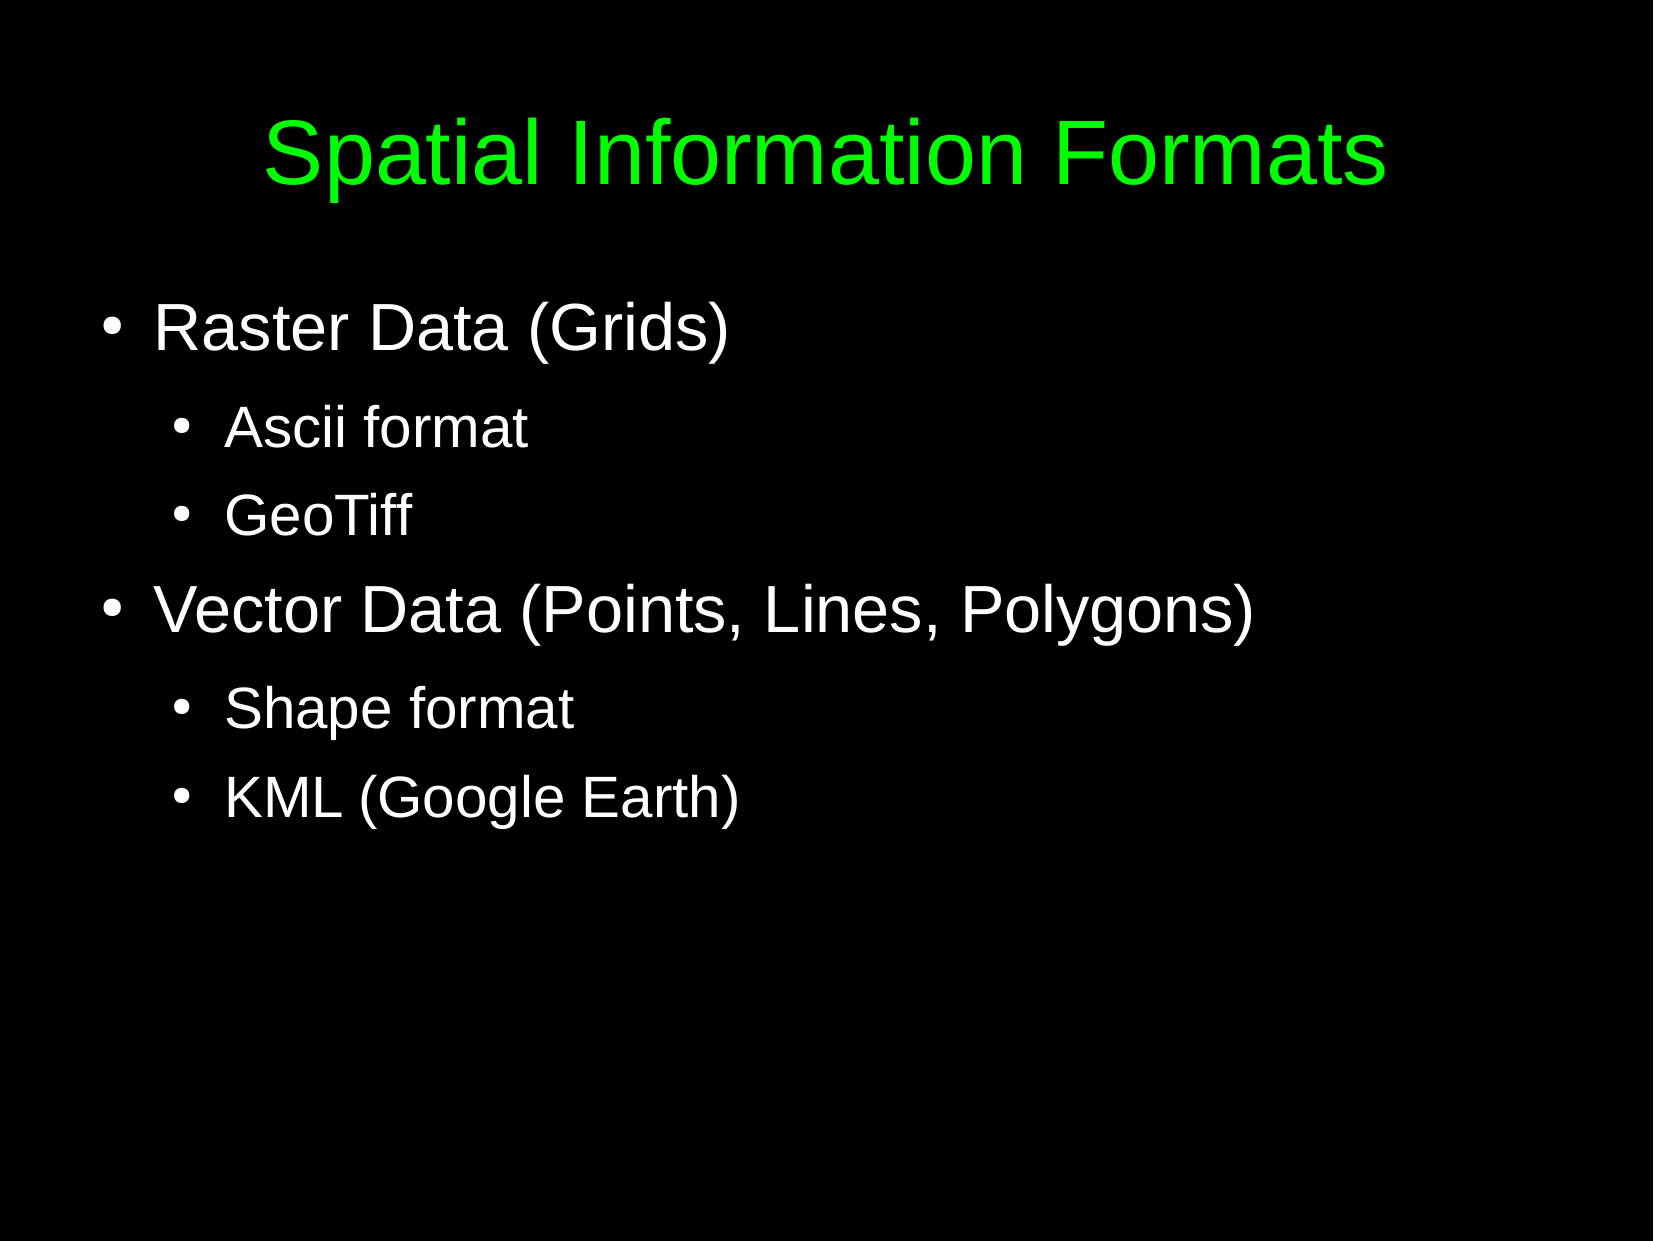

# Spatial Information Formats
Raster Data (Grids)
Ascii format
GeoTiff
Vector Data (Points, Lines, Polygons)
Shape format
KML (Google Earth)